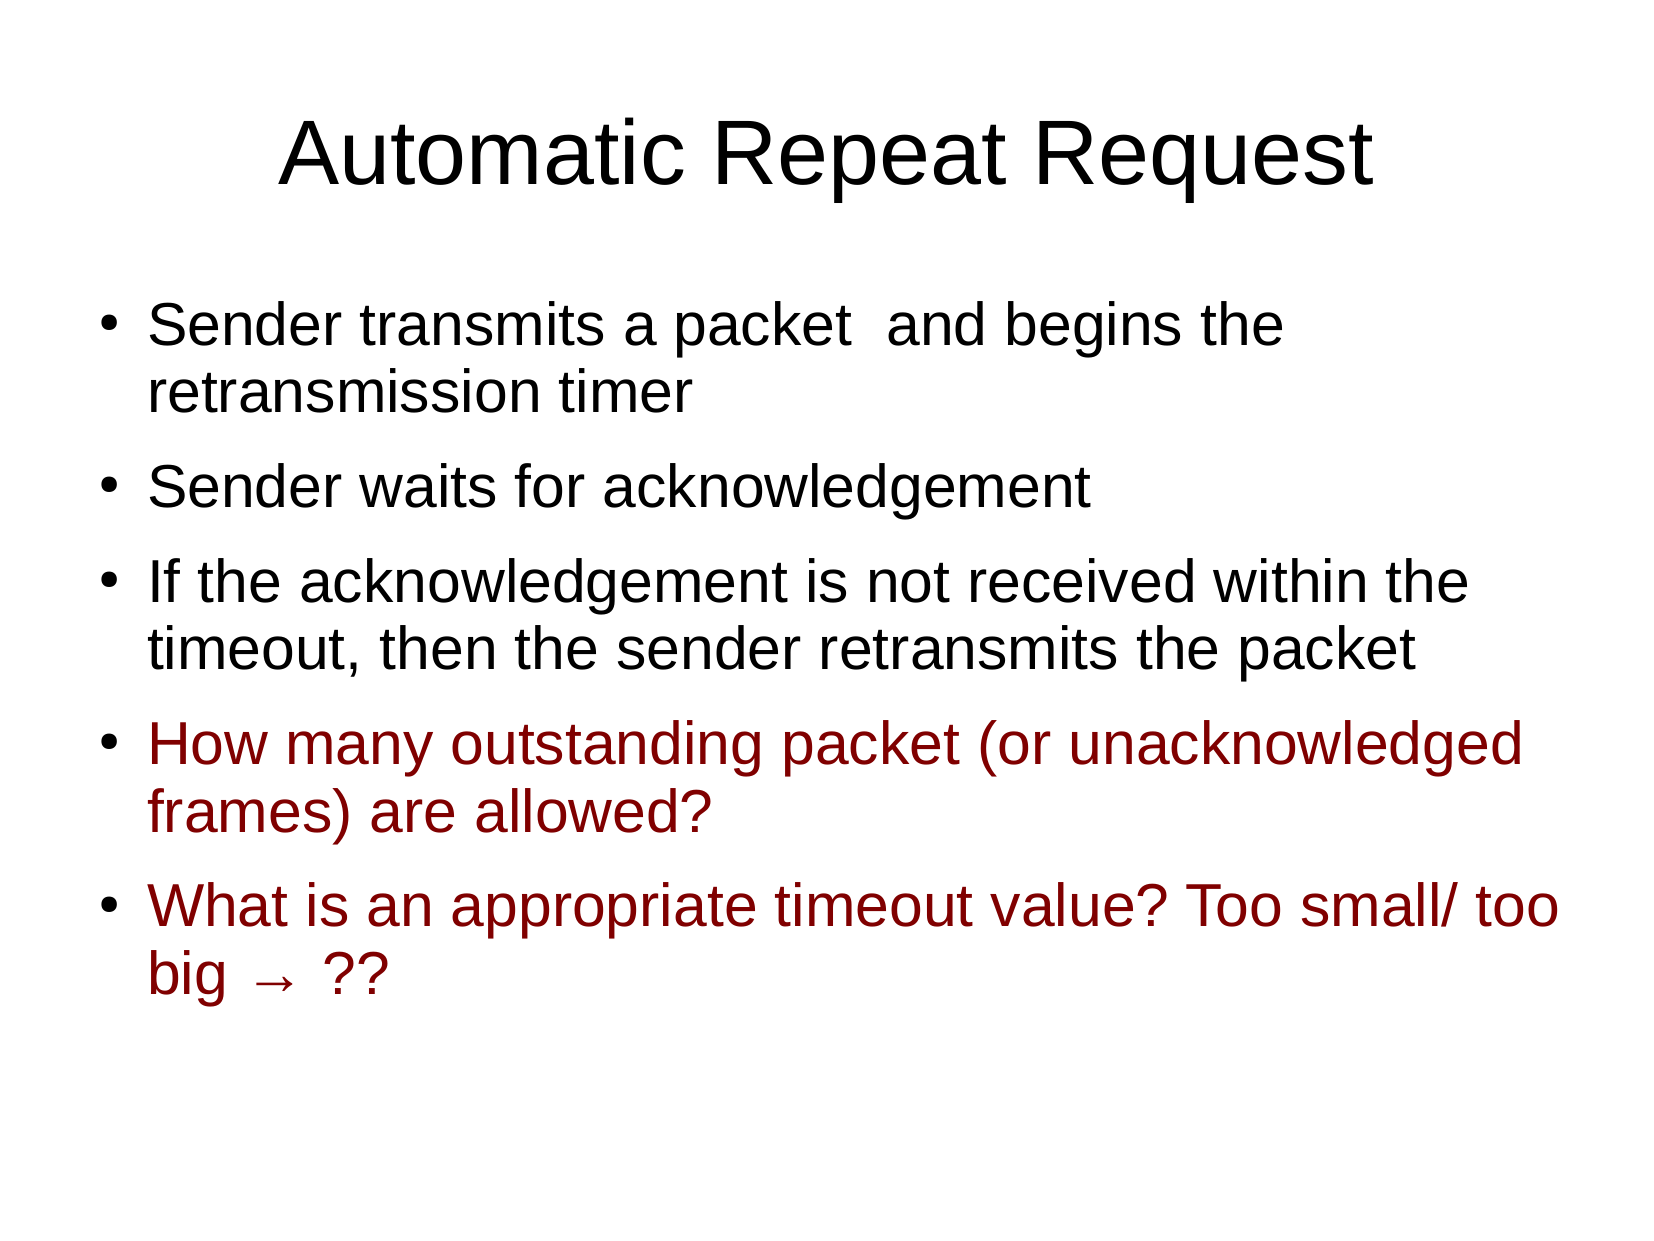

# Automatic Repeat Request
Sender transmits a packet and begins the retransmission timer
Sender waits for acknowledgement
If the acknowledgement is not received within the timeout, then the sender retransmits the packet
How many outstanding packet (or unacknowledged frames) are allowed?
What is an appropriate timeout value? Too small/ too big → ??